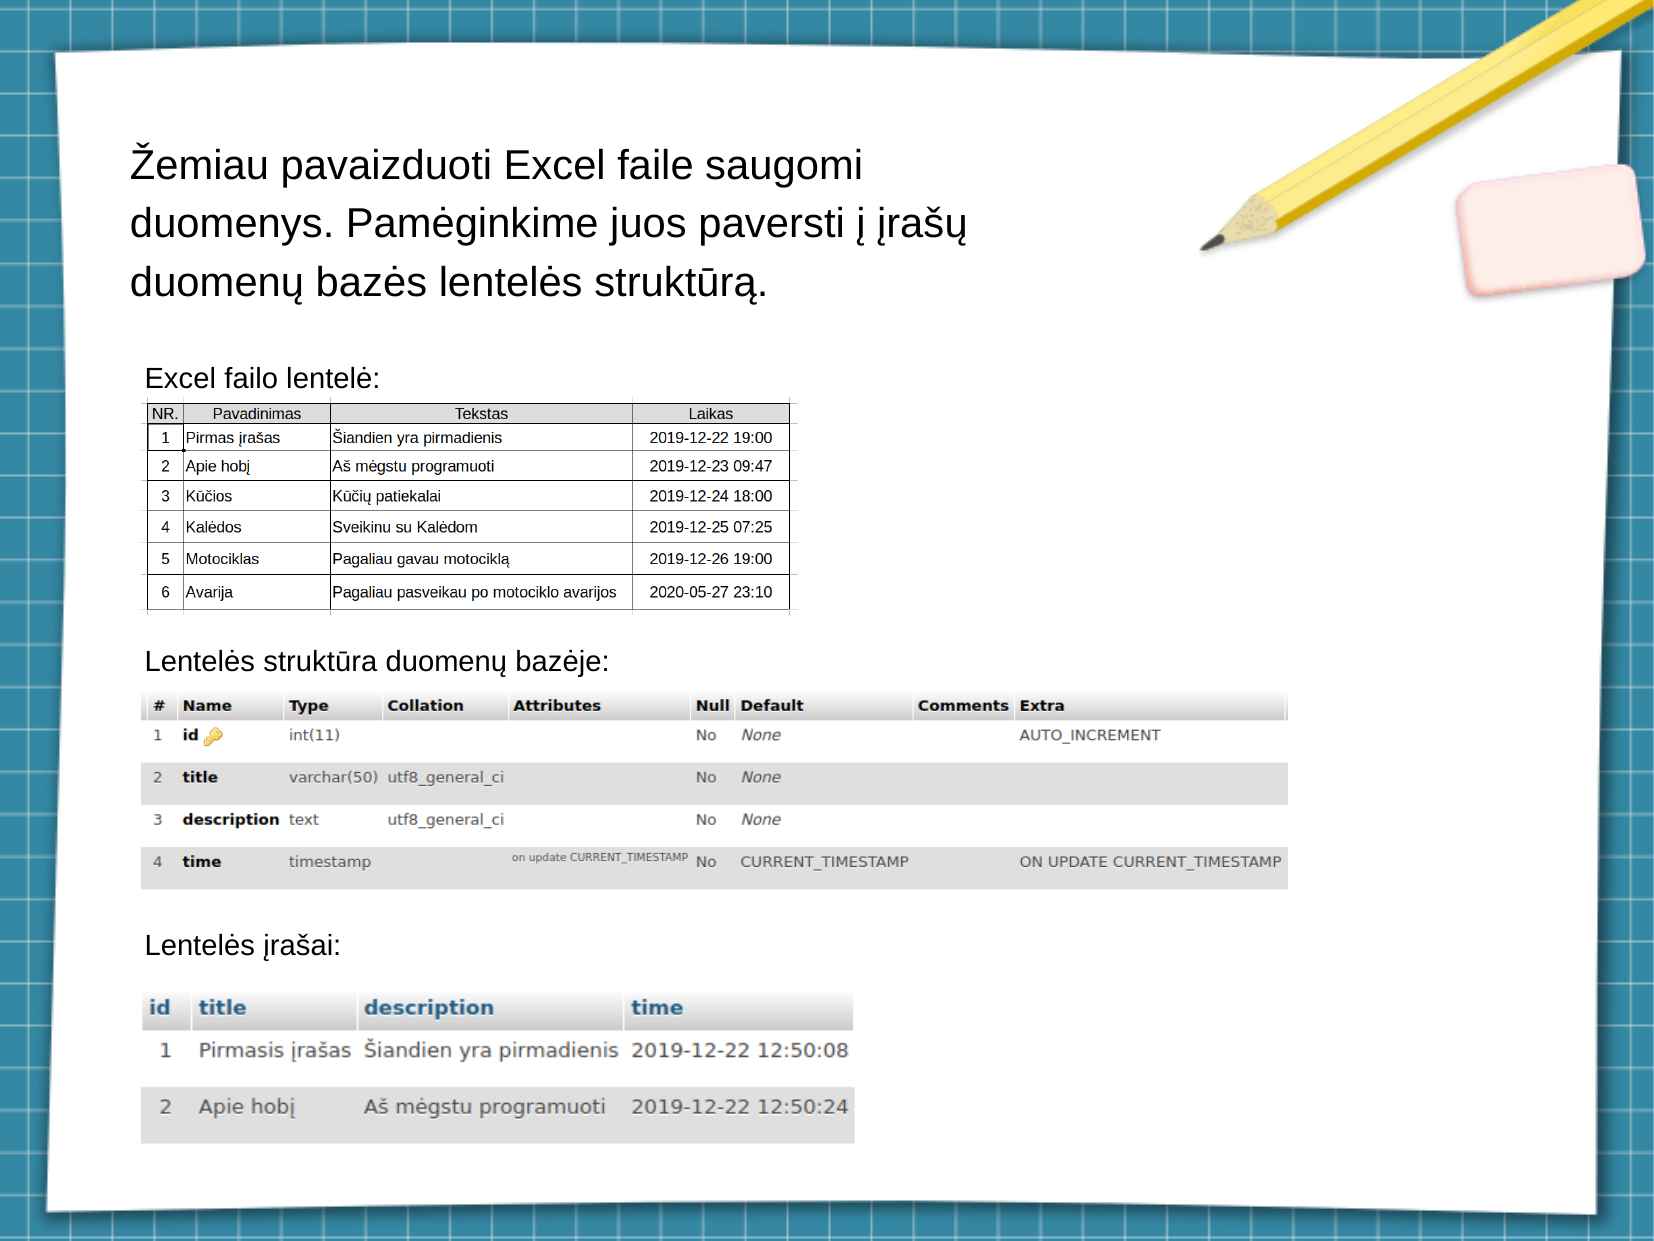

# Žemiau pavaizduoti Excel faile saugomi
duomenys. Pamėginkime juos paversti į įrašų
duomenų bazės lentelės struktūrą.
Excel failo lentelė:
Lentelės struktūra duomenų bazėje:
Lentelės įrašai: